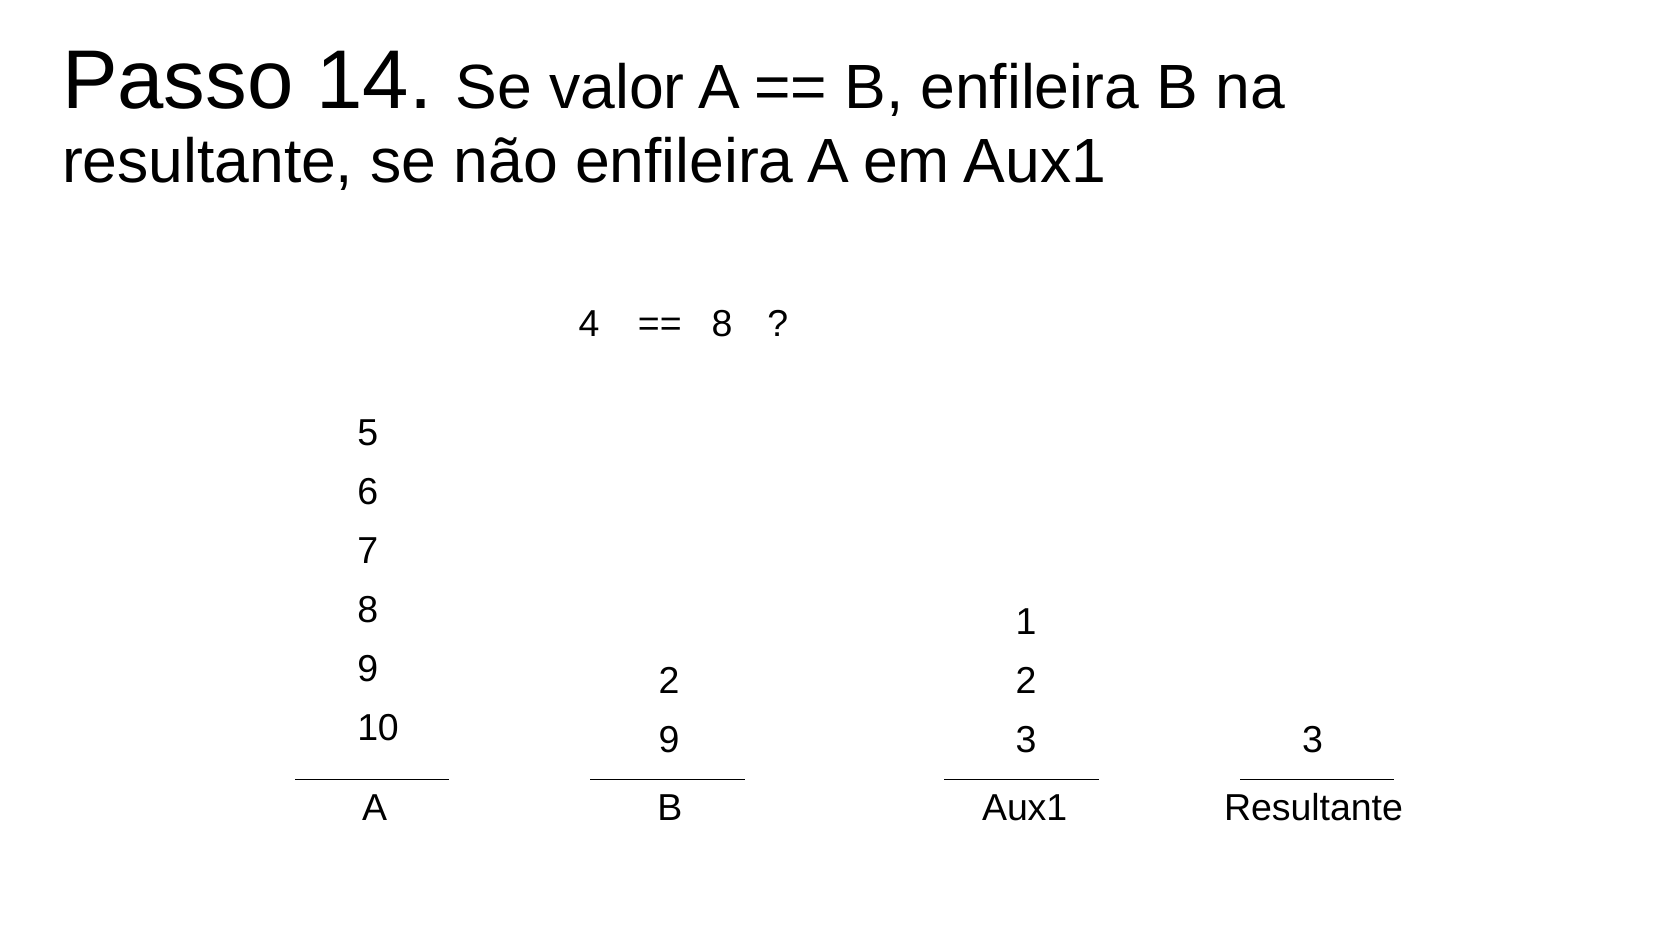

Passo 14. Se valor A == B, enfileira B na resultante, se não enfileira A em Aux1
4
==
8
?
5
6
7
8
1
9
2
2
10
9
3
3
A
B
Aux1
Resultante